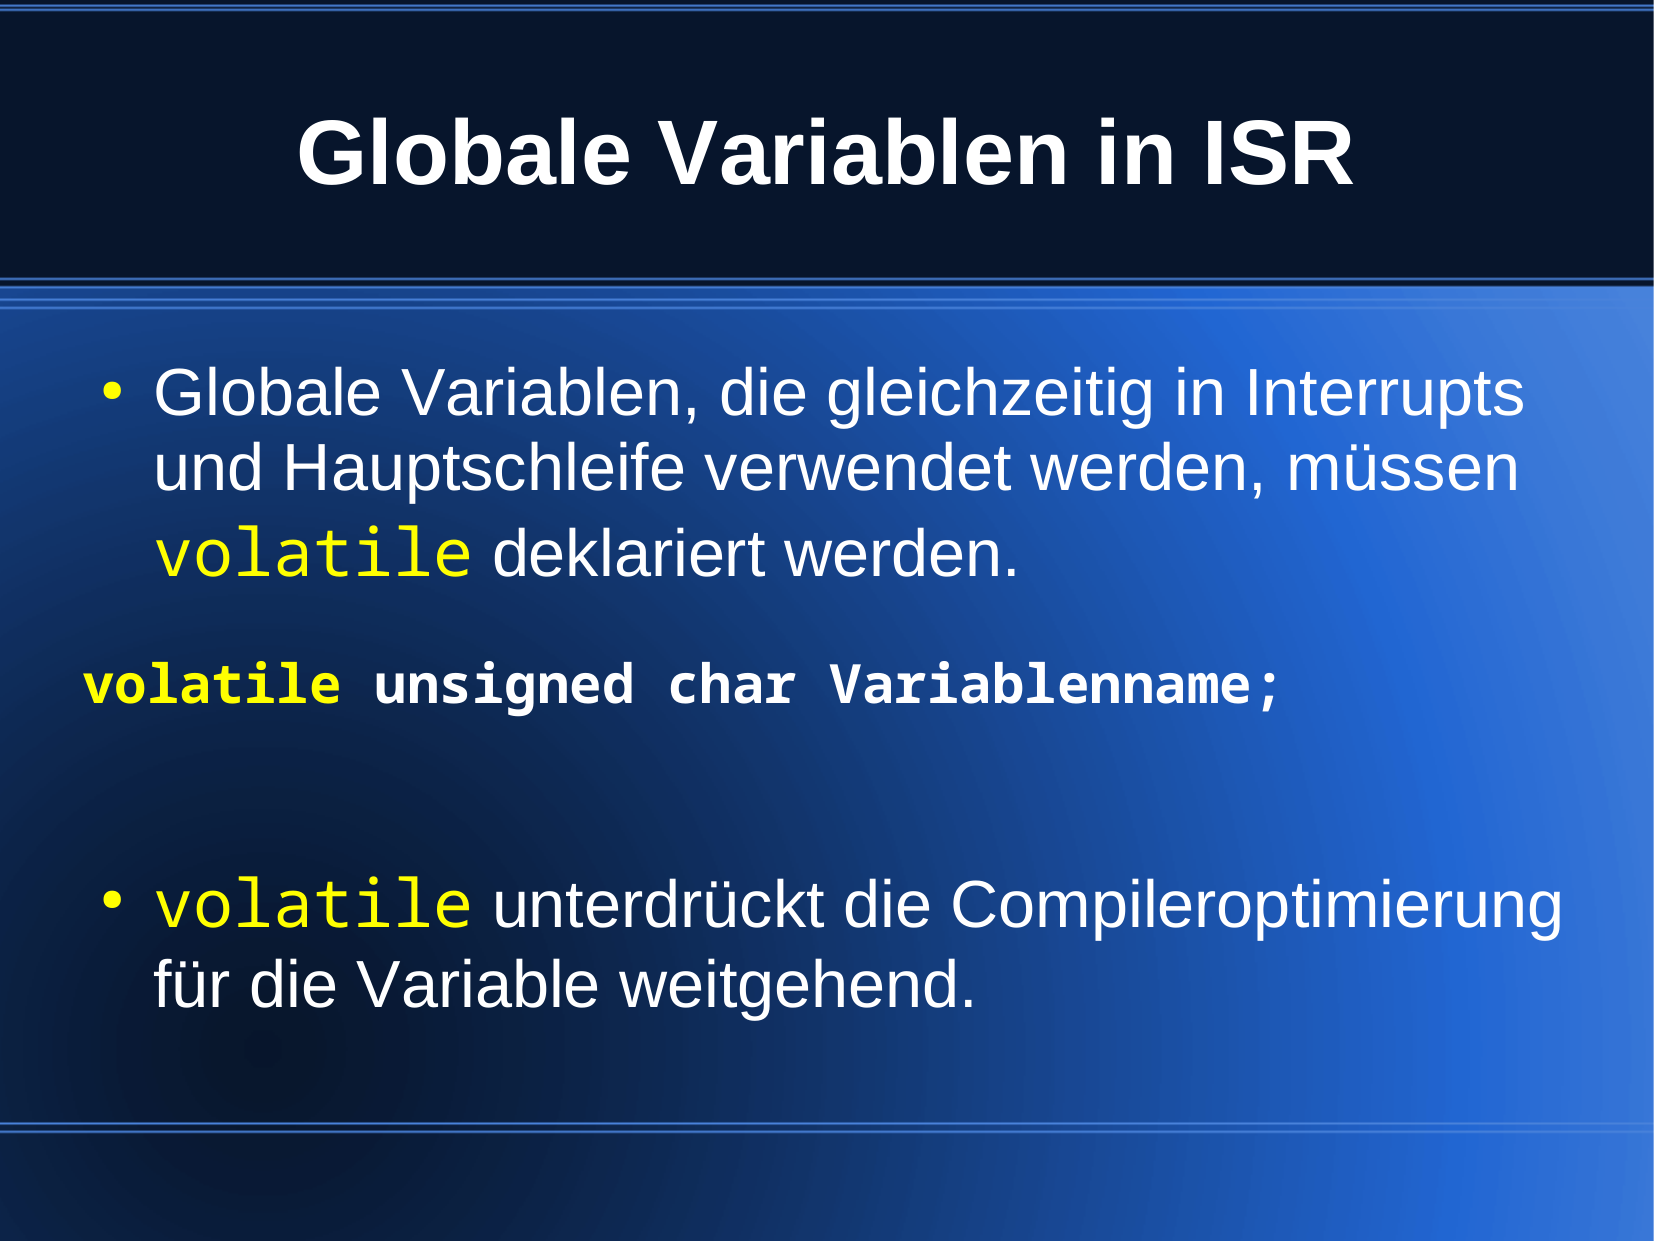

# Globale Variablen in ISR
Globale Variablen, die gleichzeitig in Interrupts und Hauptschleife verwendet werden, müssen volatile deklariert werden.
volatile unsigned char Variablenname;
volatile unterdrückt die Compileroptimierung für die Variable weitgehend.